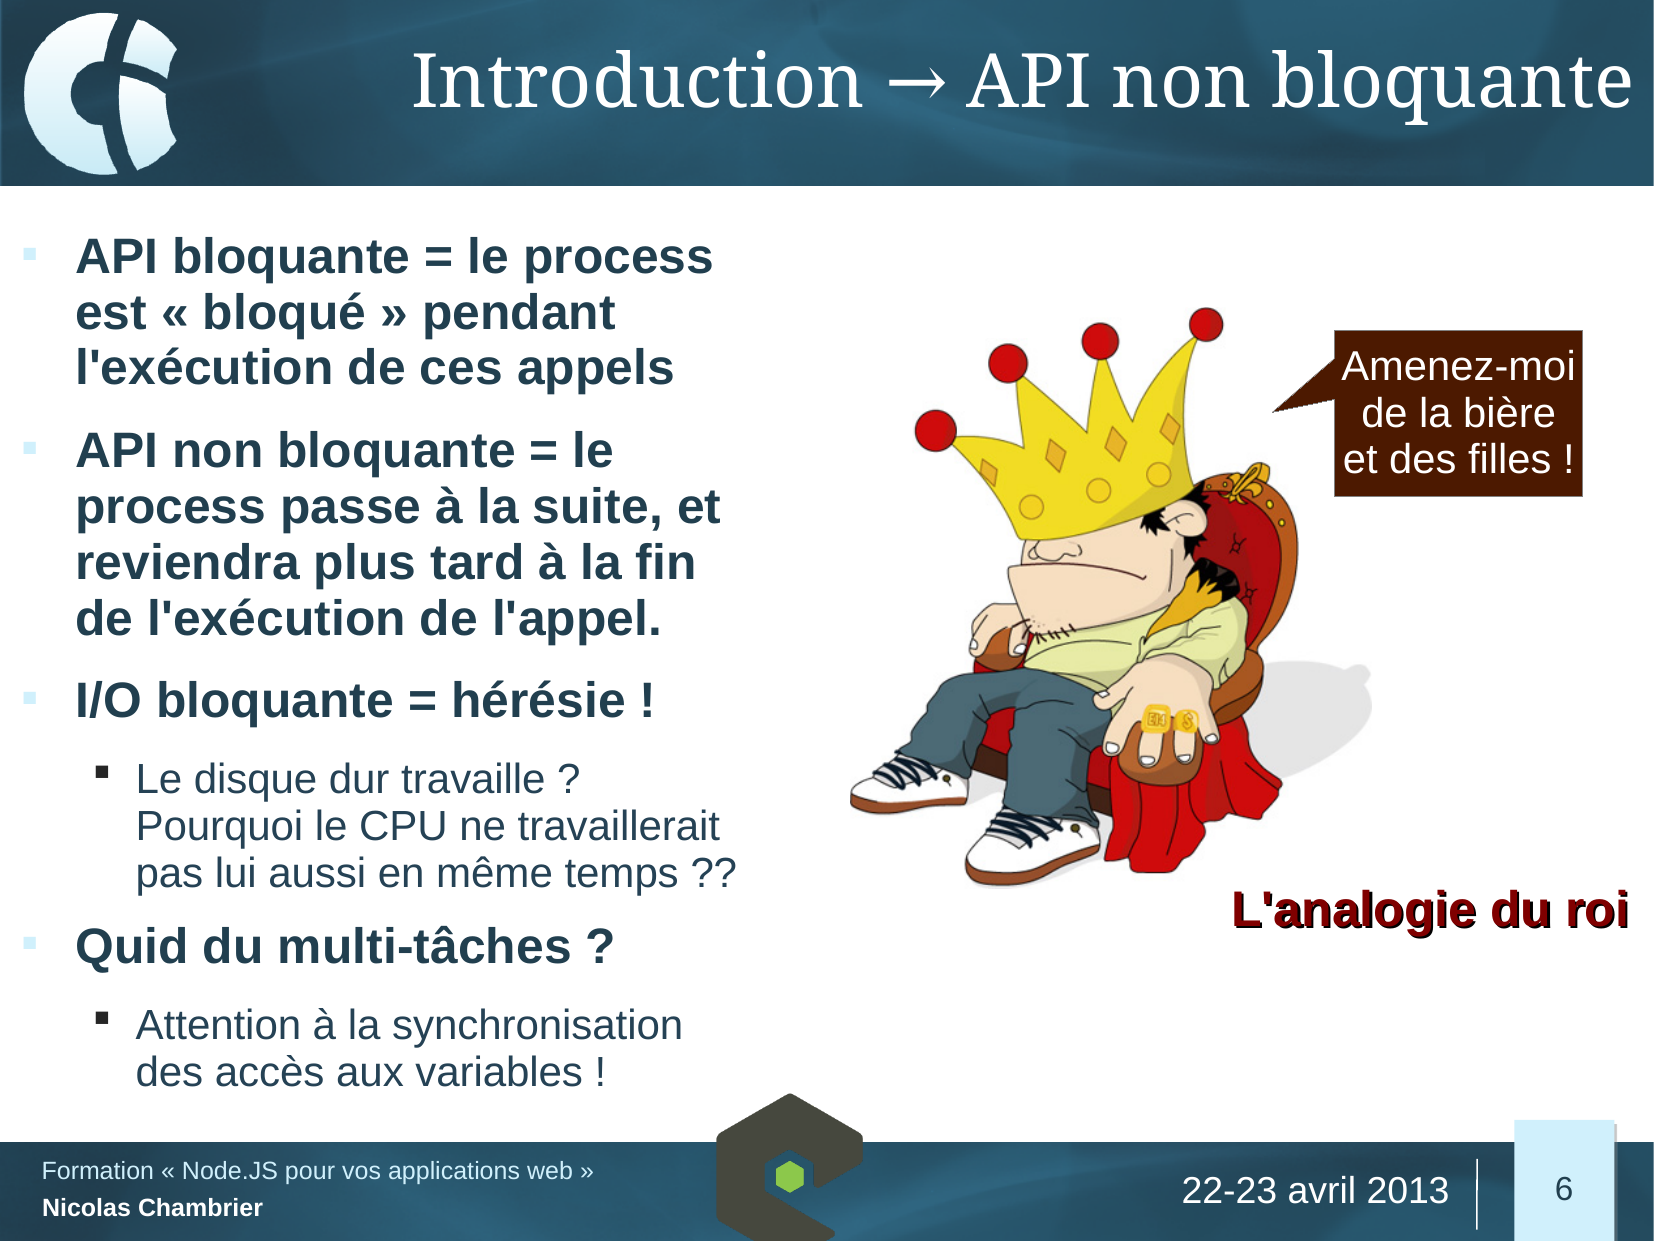

Introduction → API non bloquante
# API bloquante = le process est « bloqué » pendant l'exécution de ces appels
API non bloquante = le process passe à la suite, et reviendra plus tard à la fin de l'exécution de l'appel.
I/O bloquante = hérésie !
Le disque dur travaille ? Pourquoi le CPU ne travaillerait pas lui aussi en même temps ??
Quid du multi-tâches ?
Attention à la synchronisation des accès aux variables !
Amenez-moi
de la bière
et des filles !
L'analogie du roi